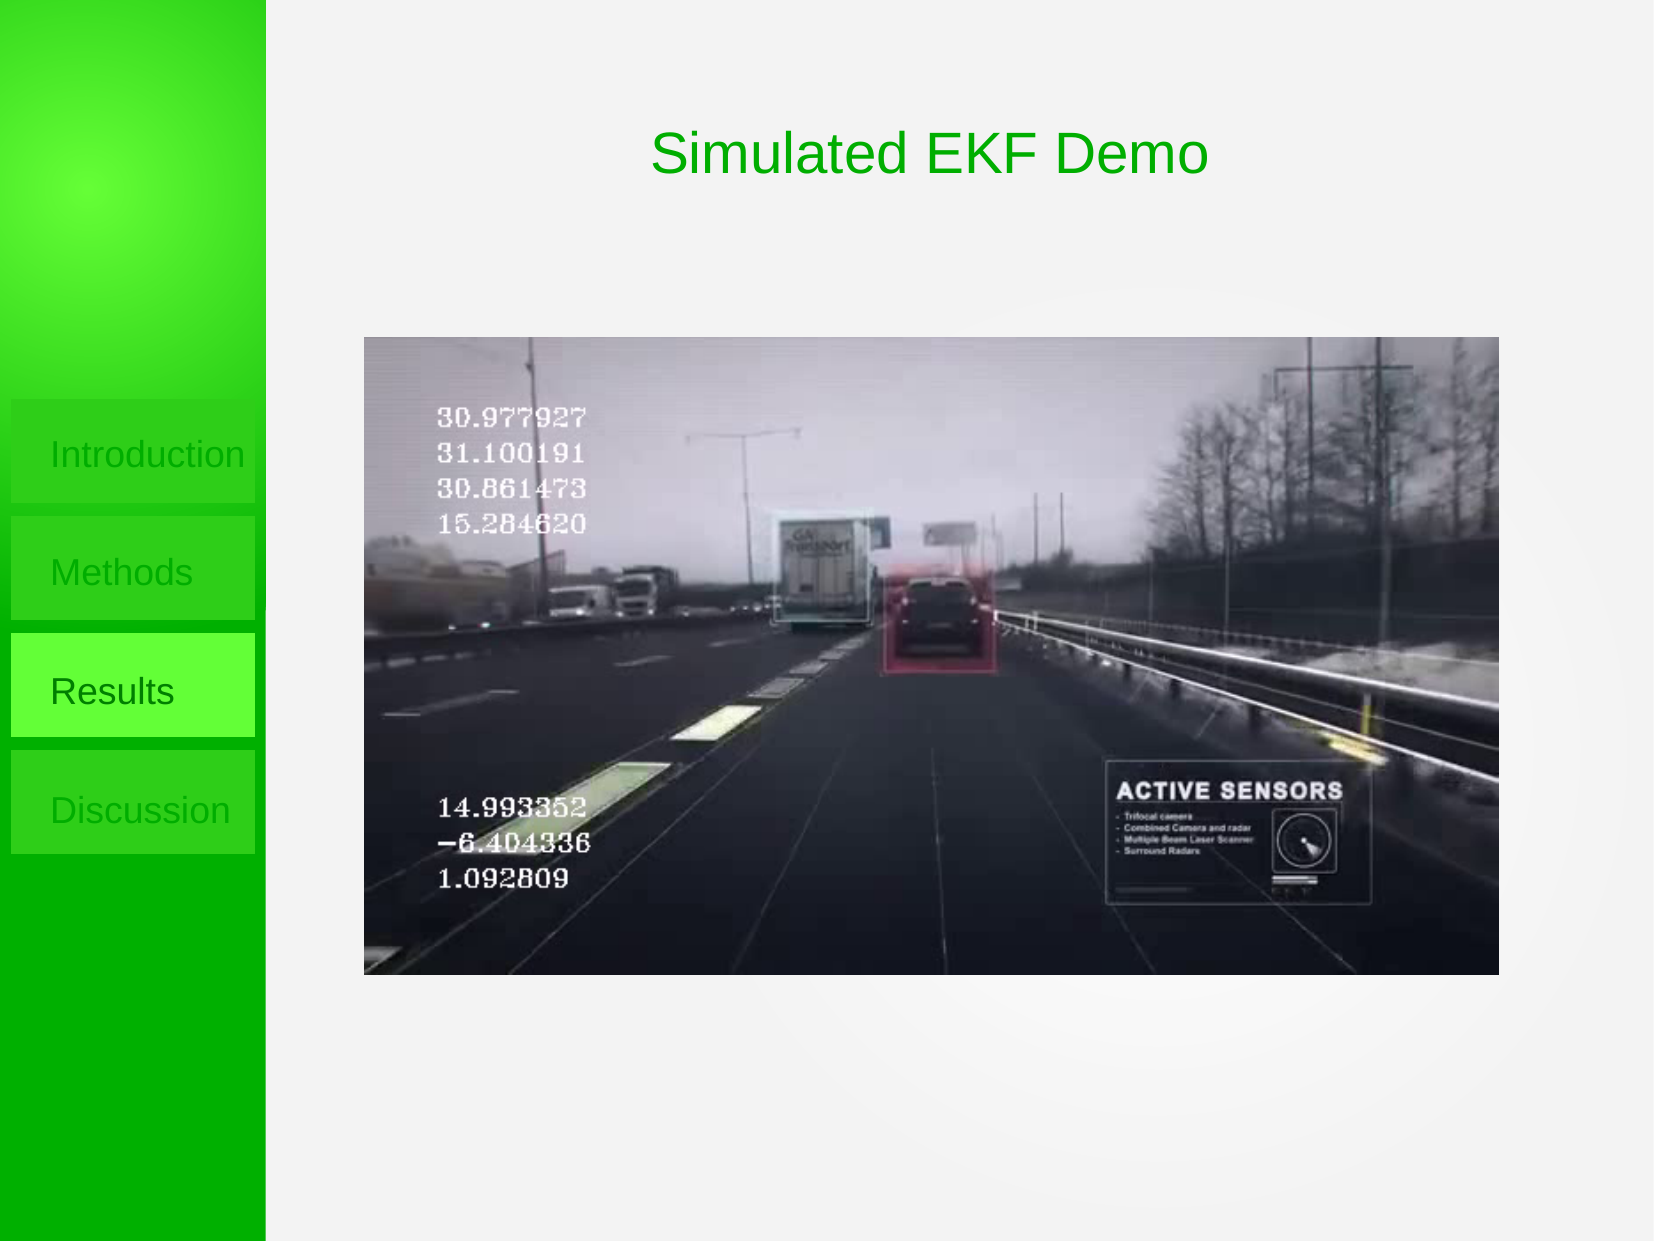

# Simulated EKF Demo
Introduction
Methods
Results
Discussion